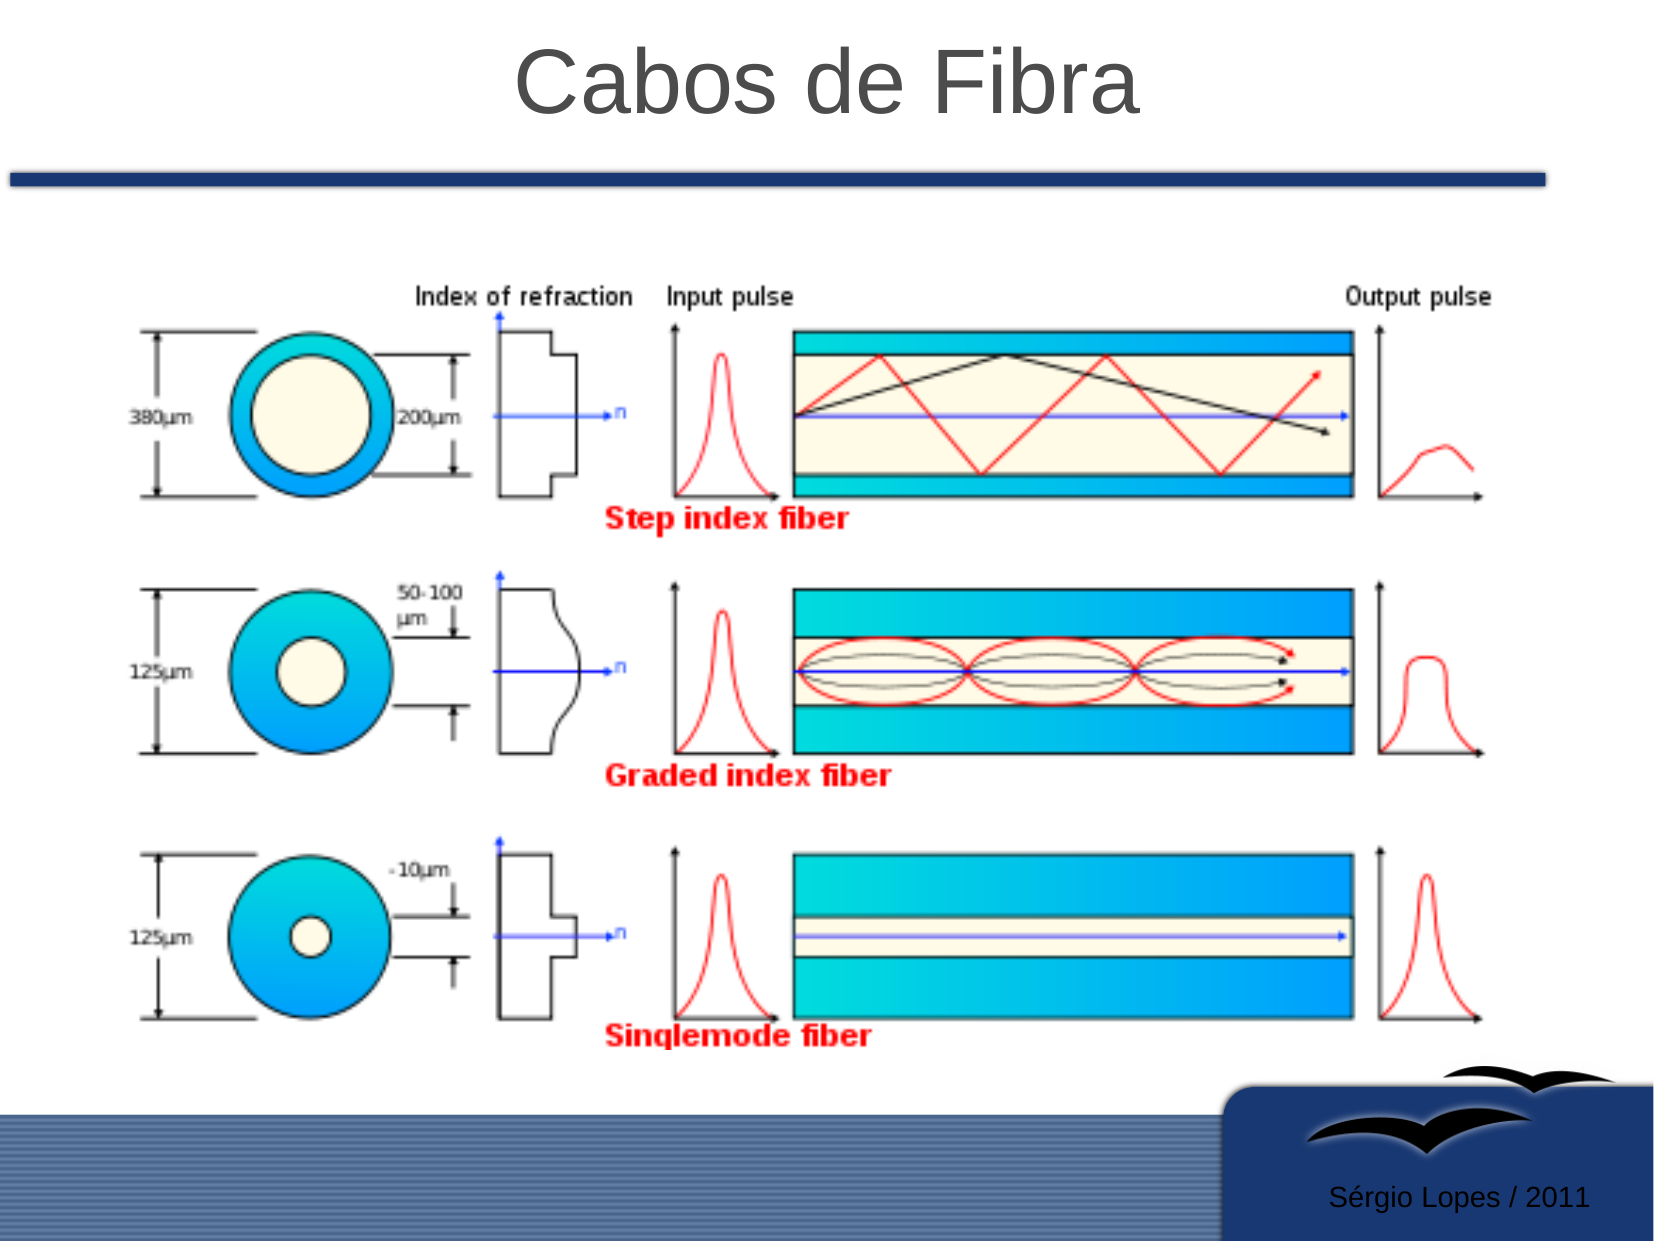

# Cabos de Fibra
Sérgio Lopes / 2011